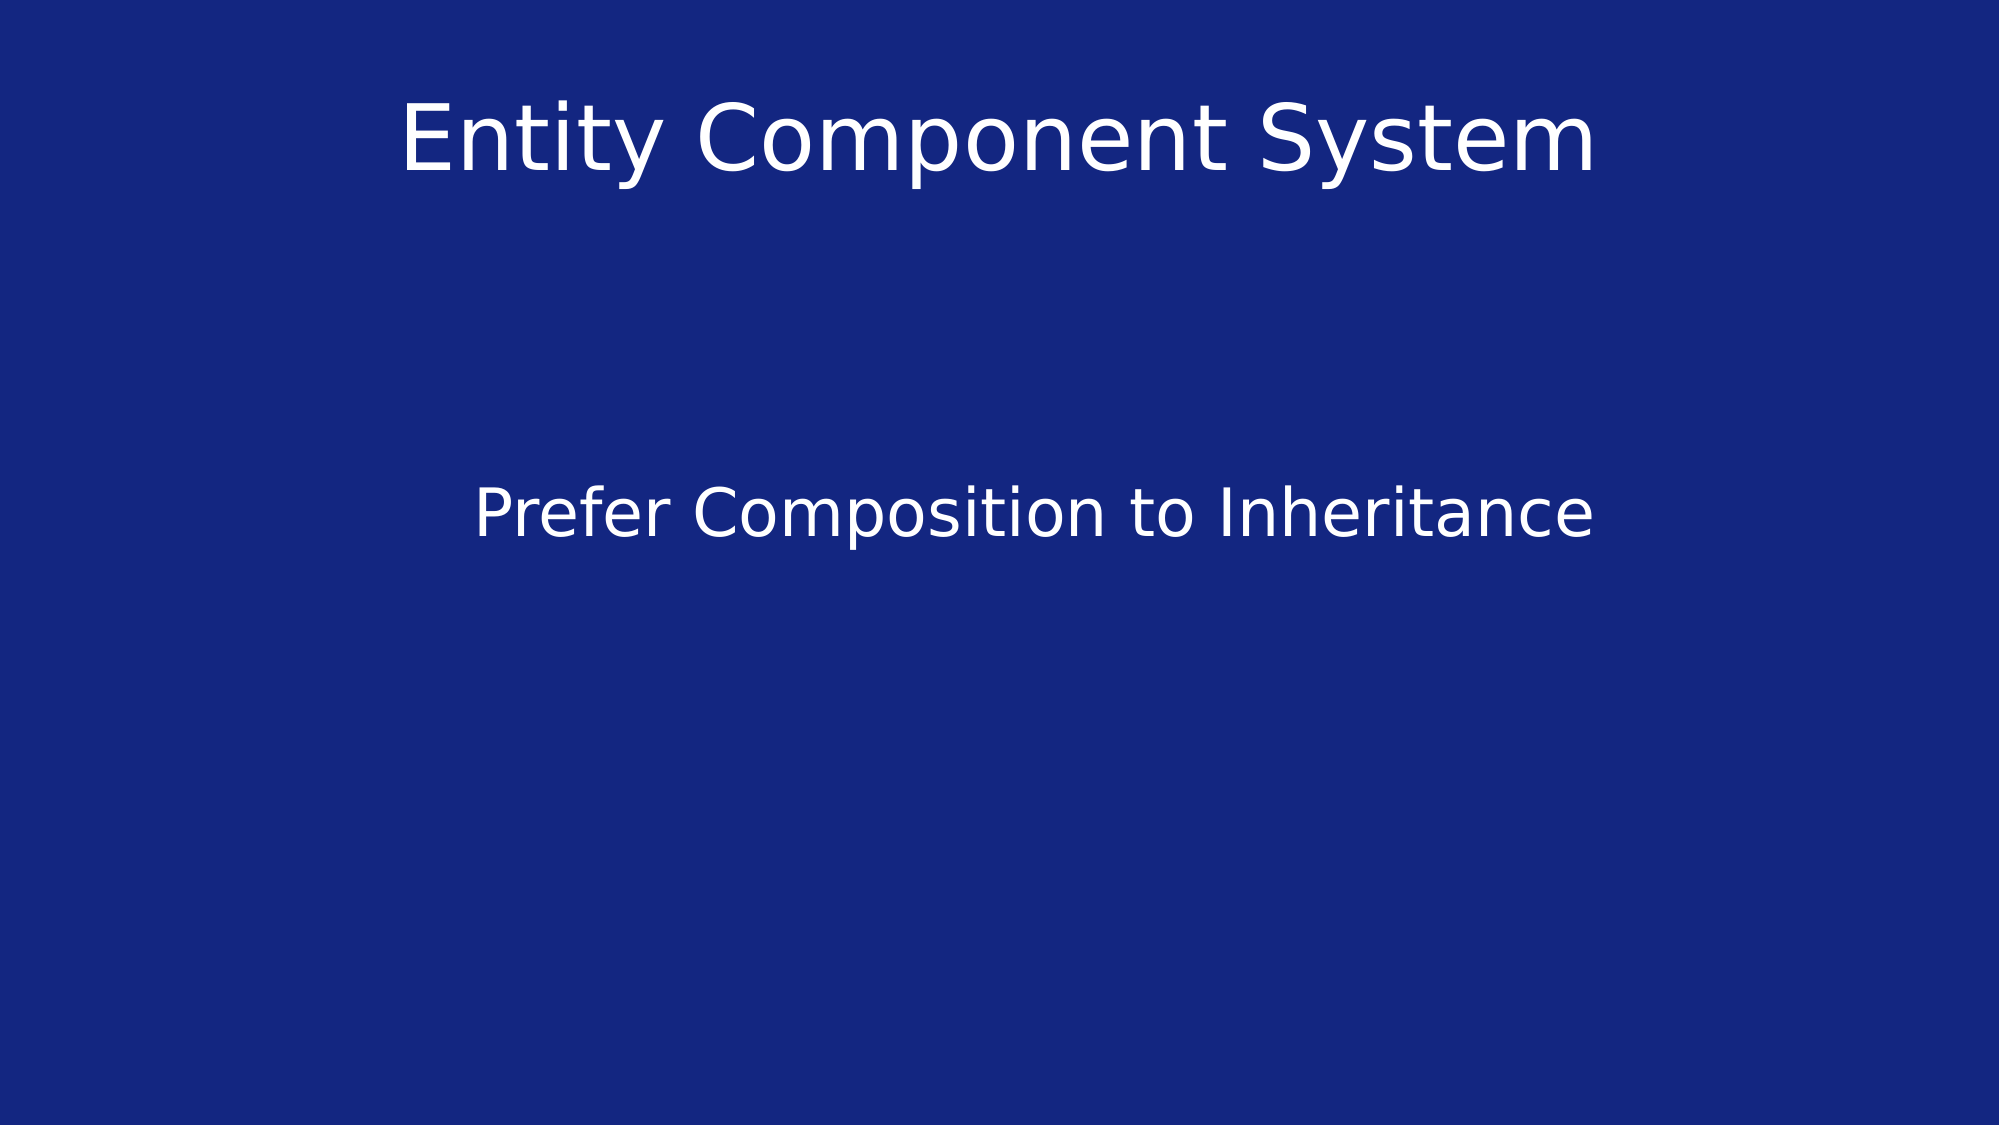

# Entity Component System
Prefer Composition to Inheritance